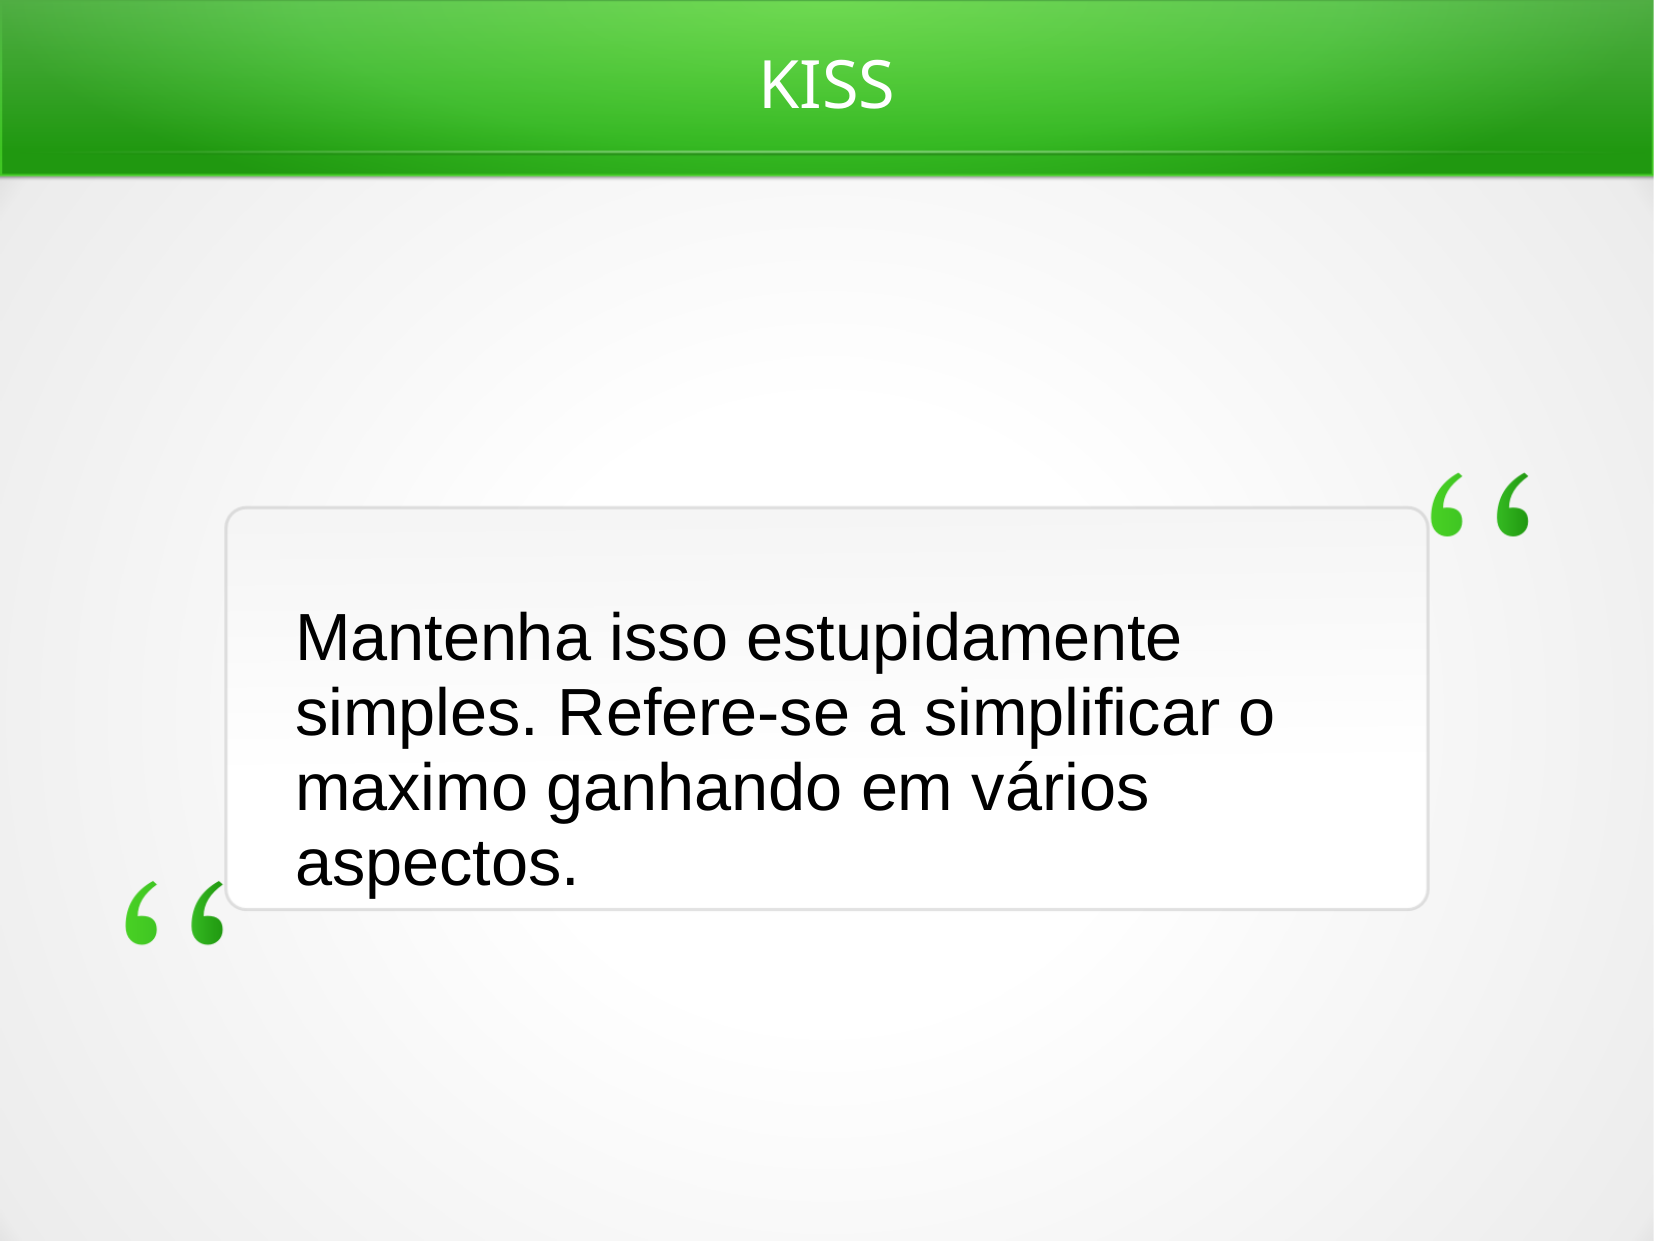

# KISS
Mantenha isso estupidamente simples. Refere-se a simplificar o maximo ganhando em vários aspectos.